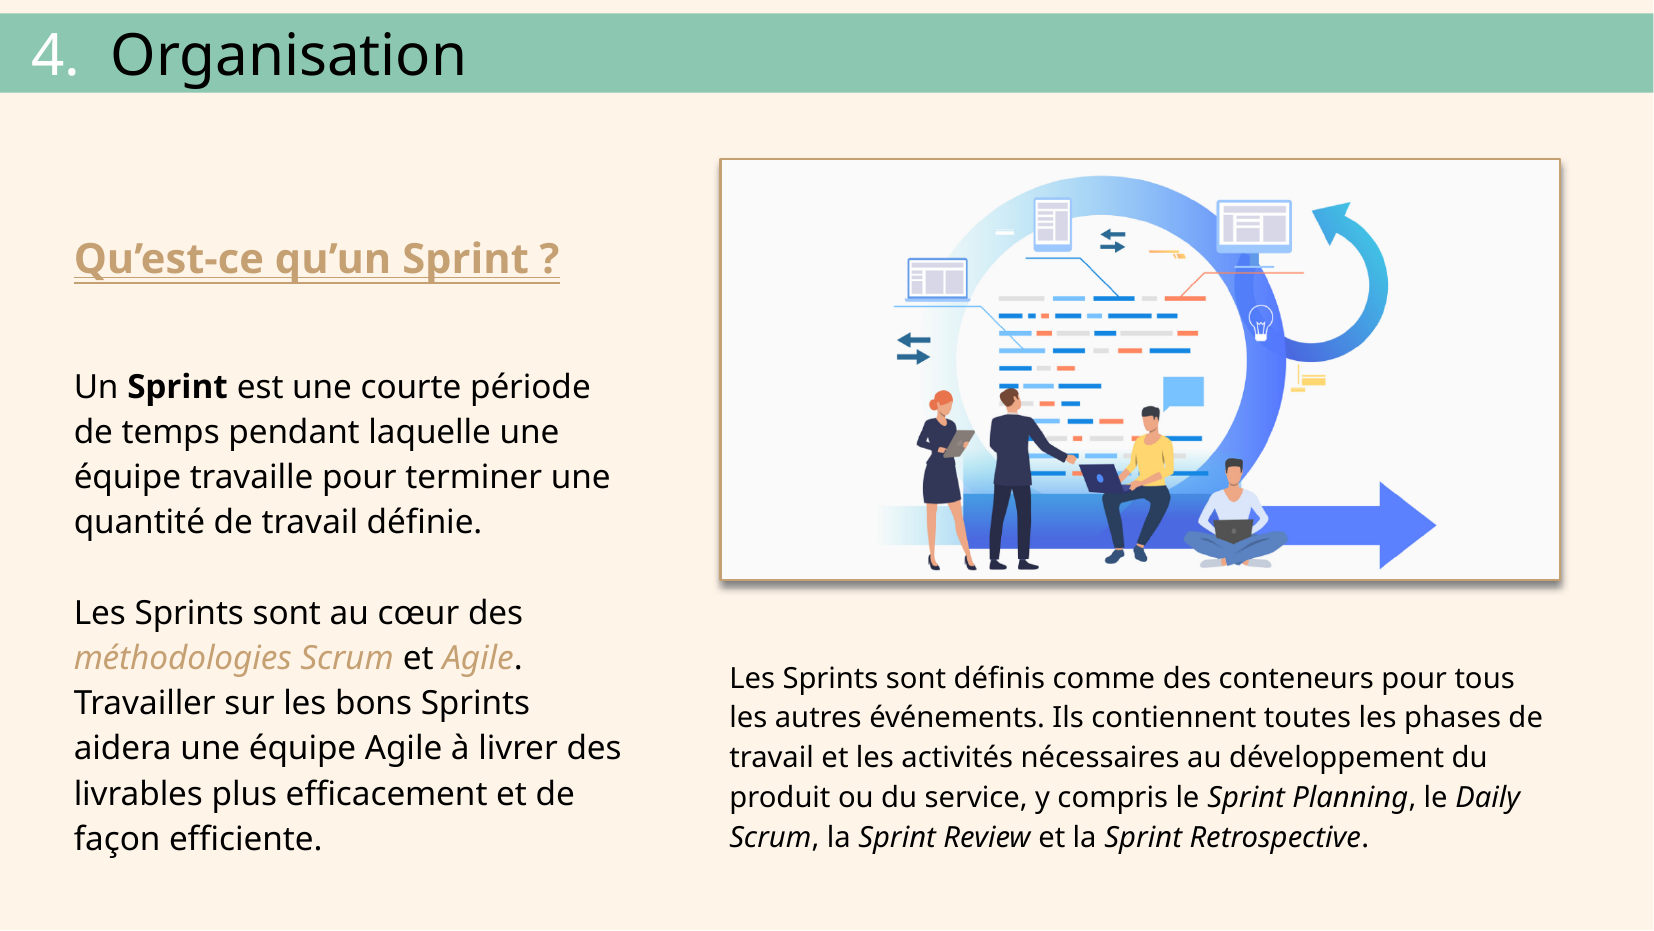

# 4. Organisation
Qu’est-ce qu’un Sprint ?
Un Sprint est une courte période de temps pendant laquelle une équipe travaille pour terminer une quantité de travail définie.
Les Sprints sont au cœur des méthodologies Scrum et Agile.
Travailler sur les bons Sprints aidera une équipe Agile à livrer des livrables plus efficacement et de façon efficiente.
Les Sprints sont définis comme des conteneurs pour tous les autres événements. Ils contiennent toutes les phases de travail et les activités nécessaires au développement du produit ou du service, y compris le Sprint Planning, le Daily Scrum, la Sprint Review et la Sprint Retrospective.